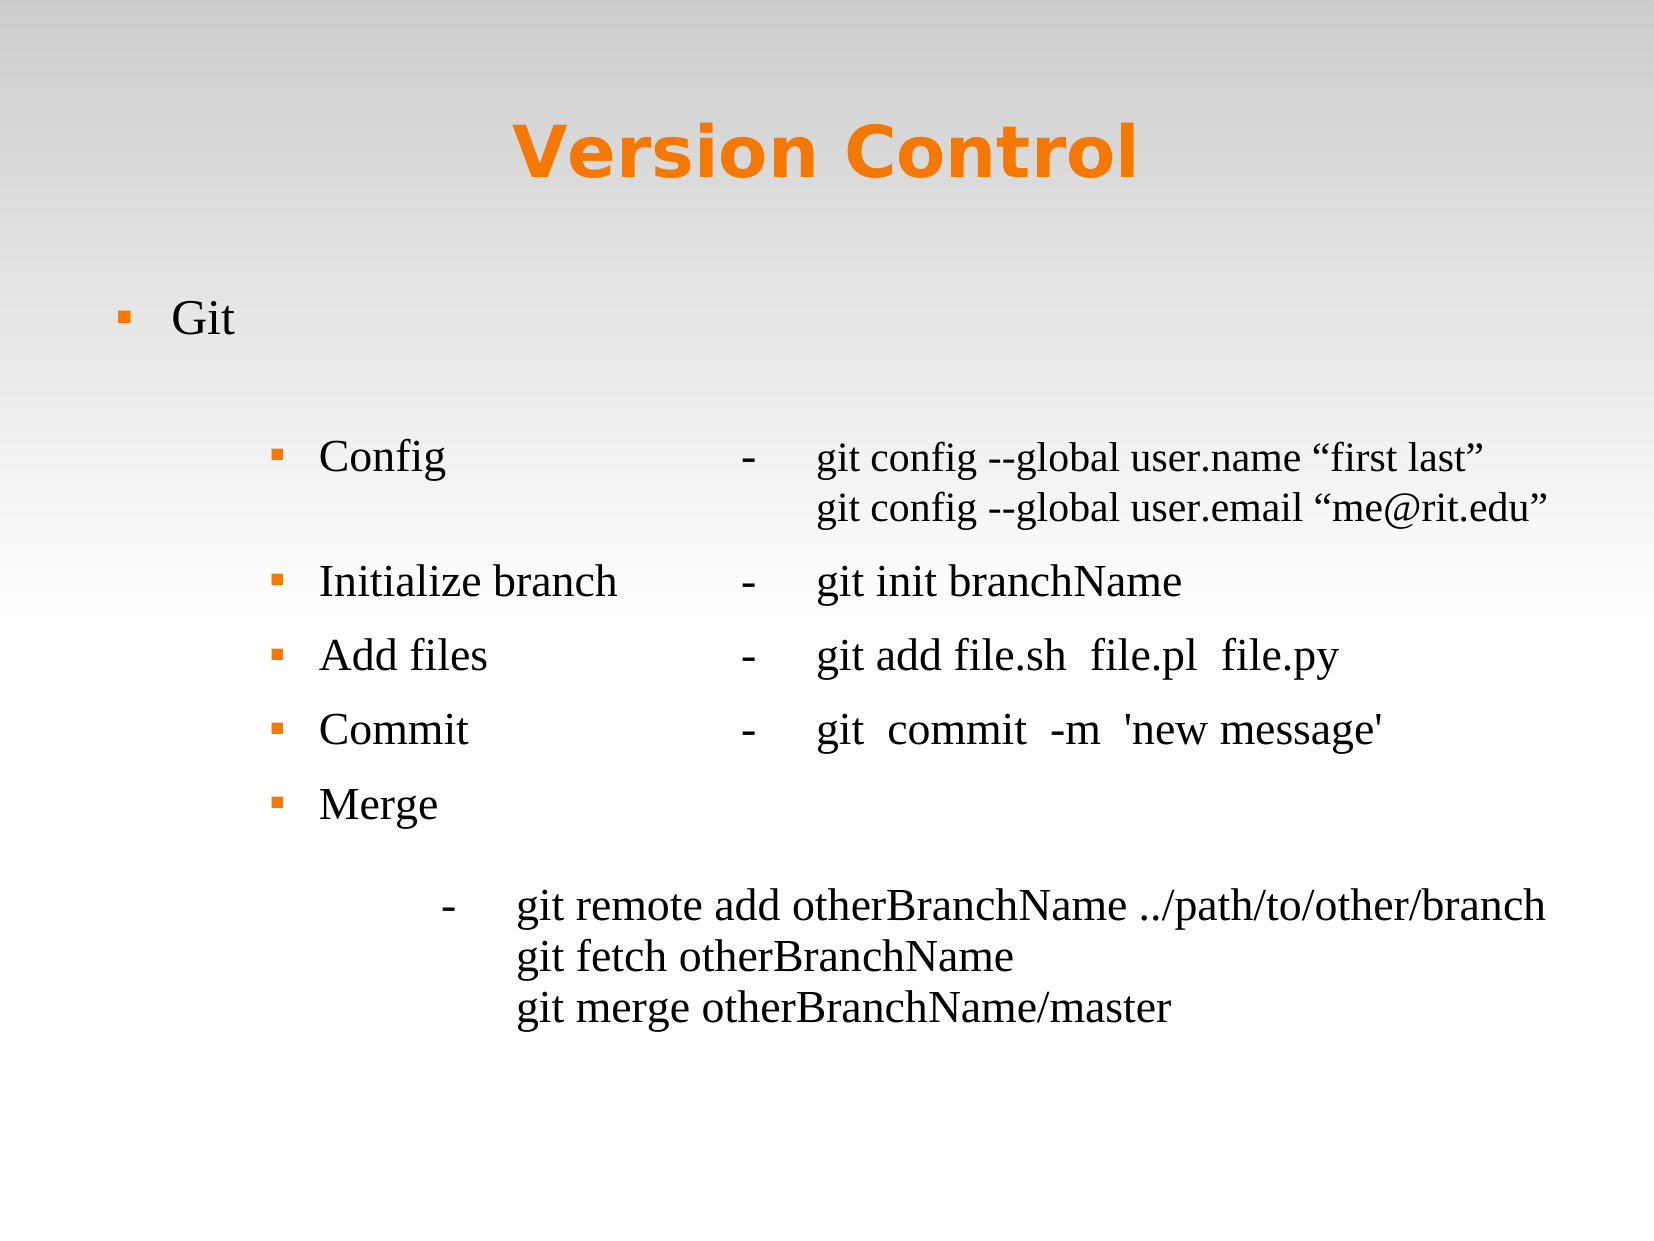

# Version Control
Git
Config				-	git config --global user.name “first last”
						git config --global user.email “me@rit.edu”
Initialize branch		-	git init branchName
Add files				-	git add file.sh file.pl file.py
Commit				-	git commit -m 'new message'
Merge
	-	git remote add otherBranchName ../path/to/other/branch
		git fetch otherBranchName
		git merge otherBranchName/master